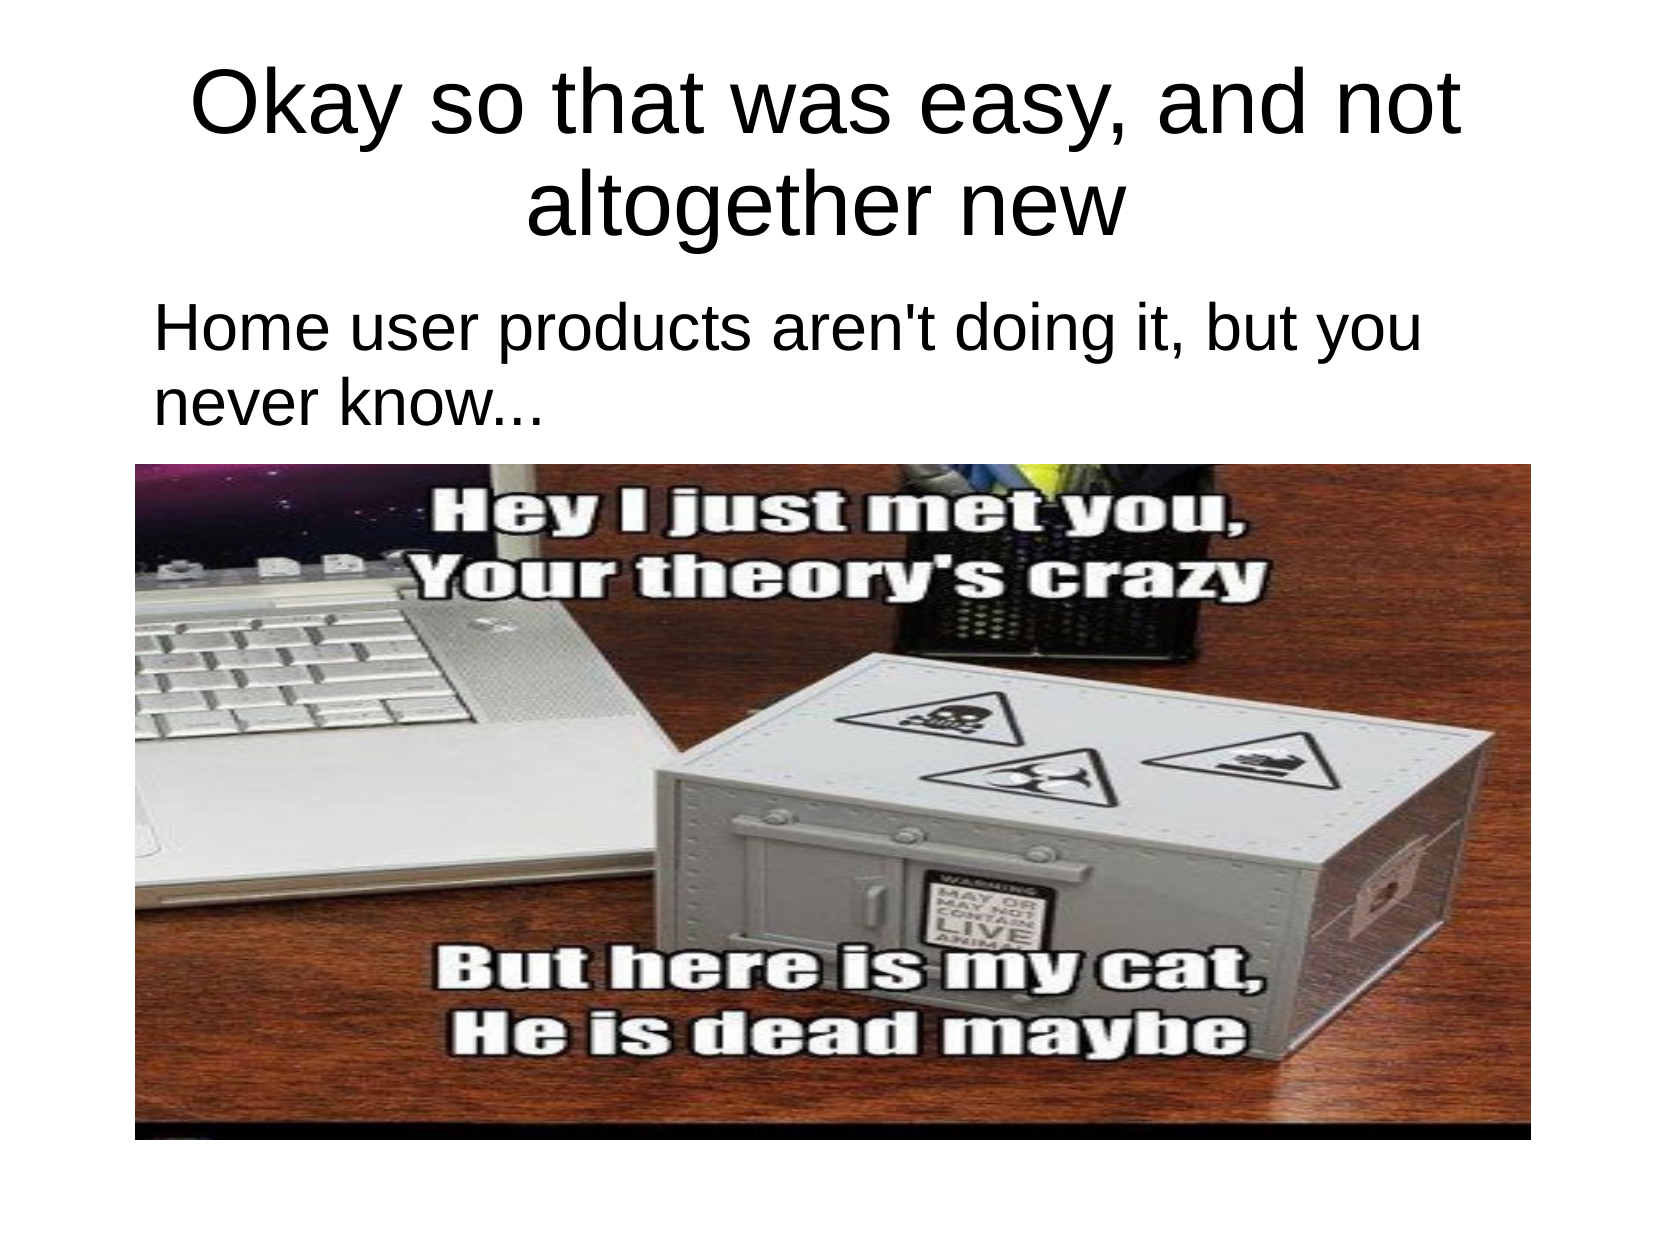

# Okay so that was easy, and not altogether new
Home user products aren't doing it, but you never know...